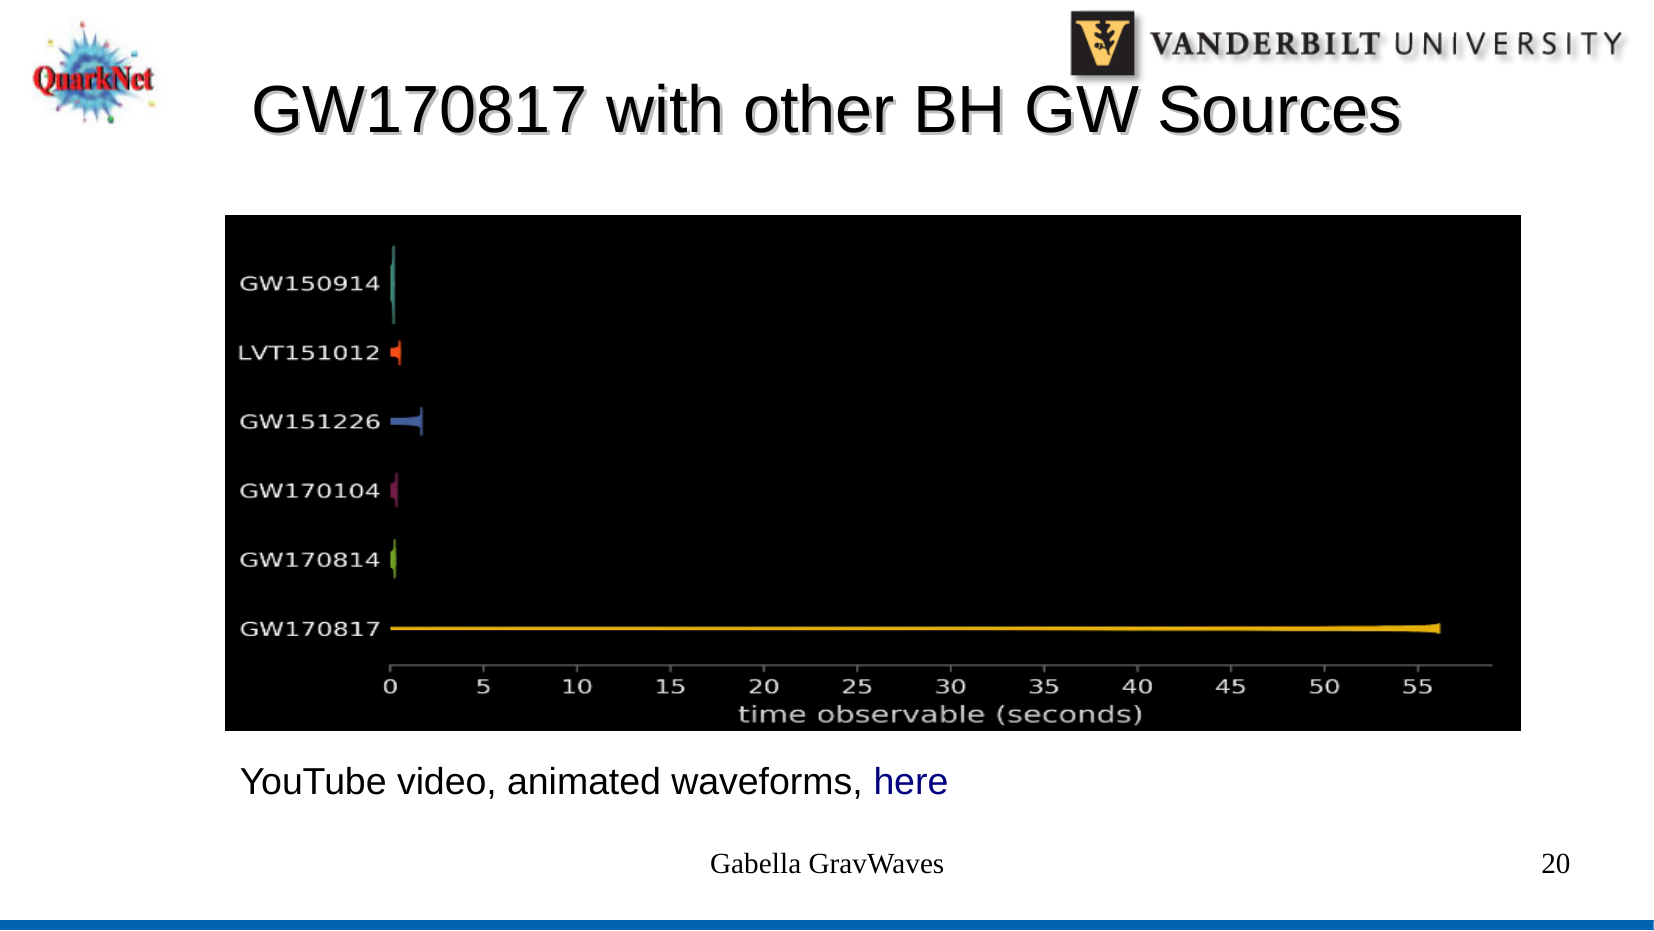

# GW170817 with other BH GW Sources
YouTube video, animated waveforms, here
Gabella GravWaves
20